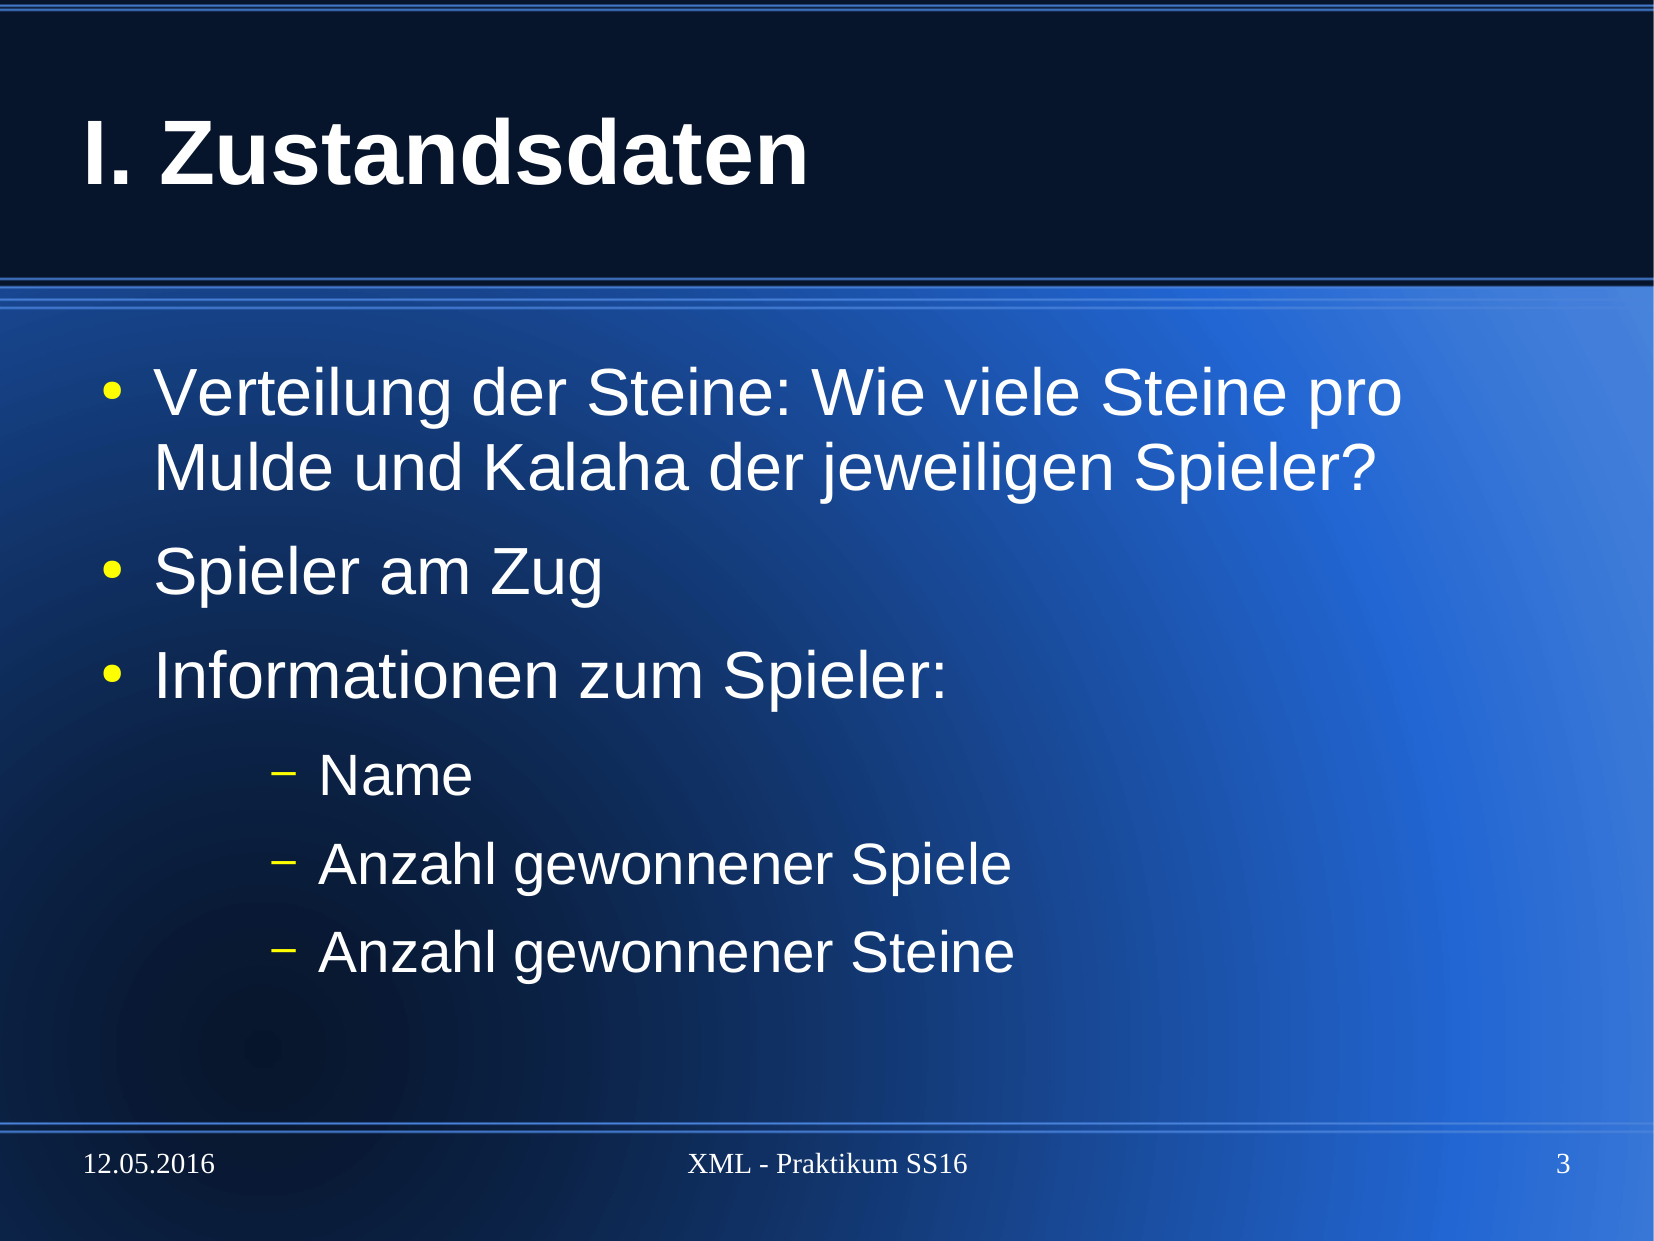

# I. Zustandsdaten
Verteilung der Steine: Wie viele Steine pro Mulde und Kalaha der jeweiligen Spieler?
Spieler am Zug
Informationen zum Spieler:
Name
Anzahl gewonnener Spiele
Anzahl gewonnener Steine
12.05.2016
XML - Praktikum SS16
3